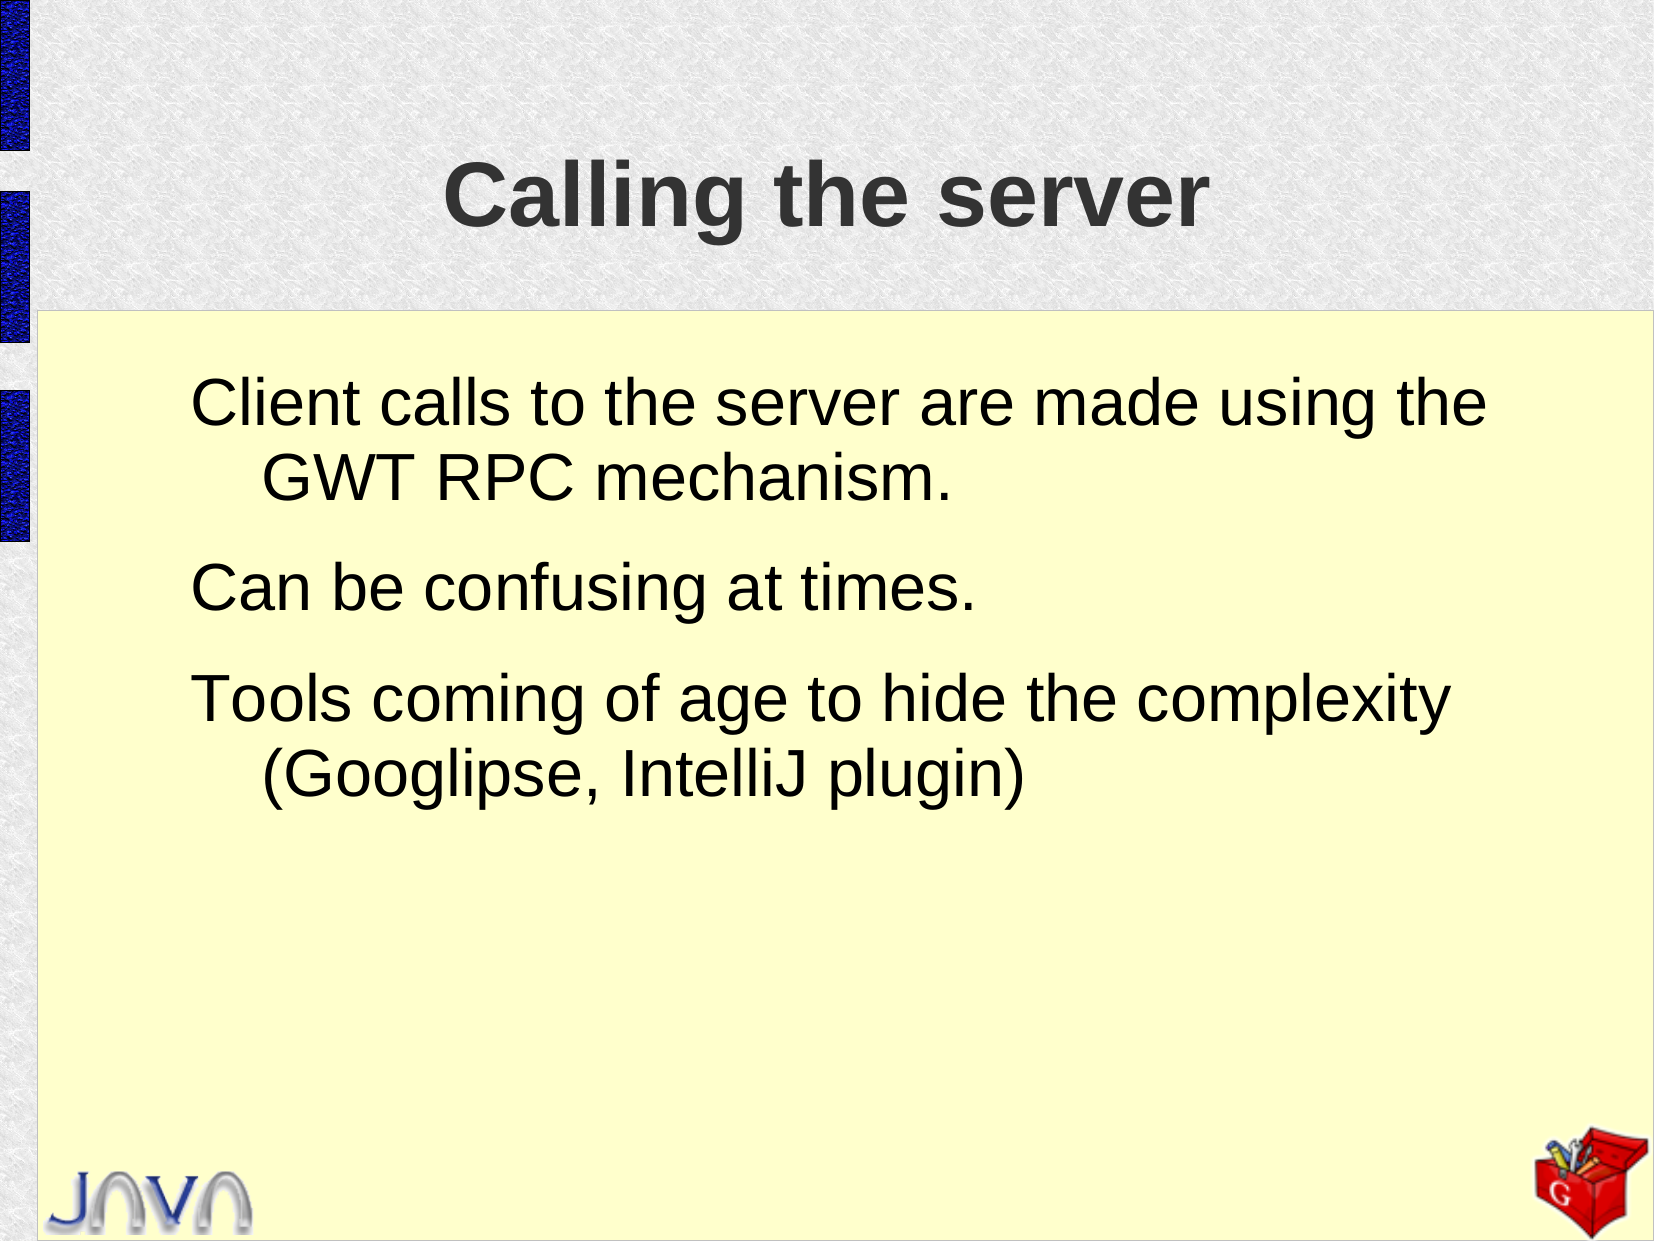

# Calling the server
Client calls to the server are made using the GWT RPC mechanism.
Can be confusing at times.
Tools coming of age to hide the complexity (Googlipse, IntelliJ plugin)